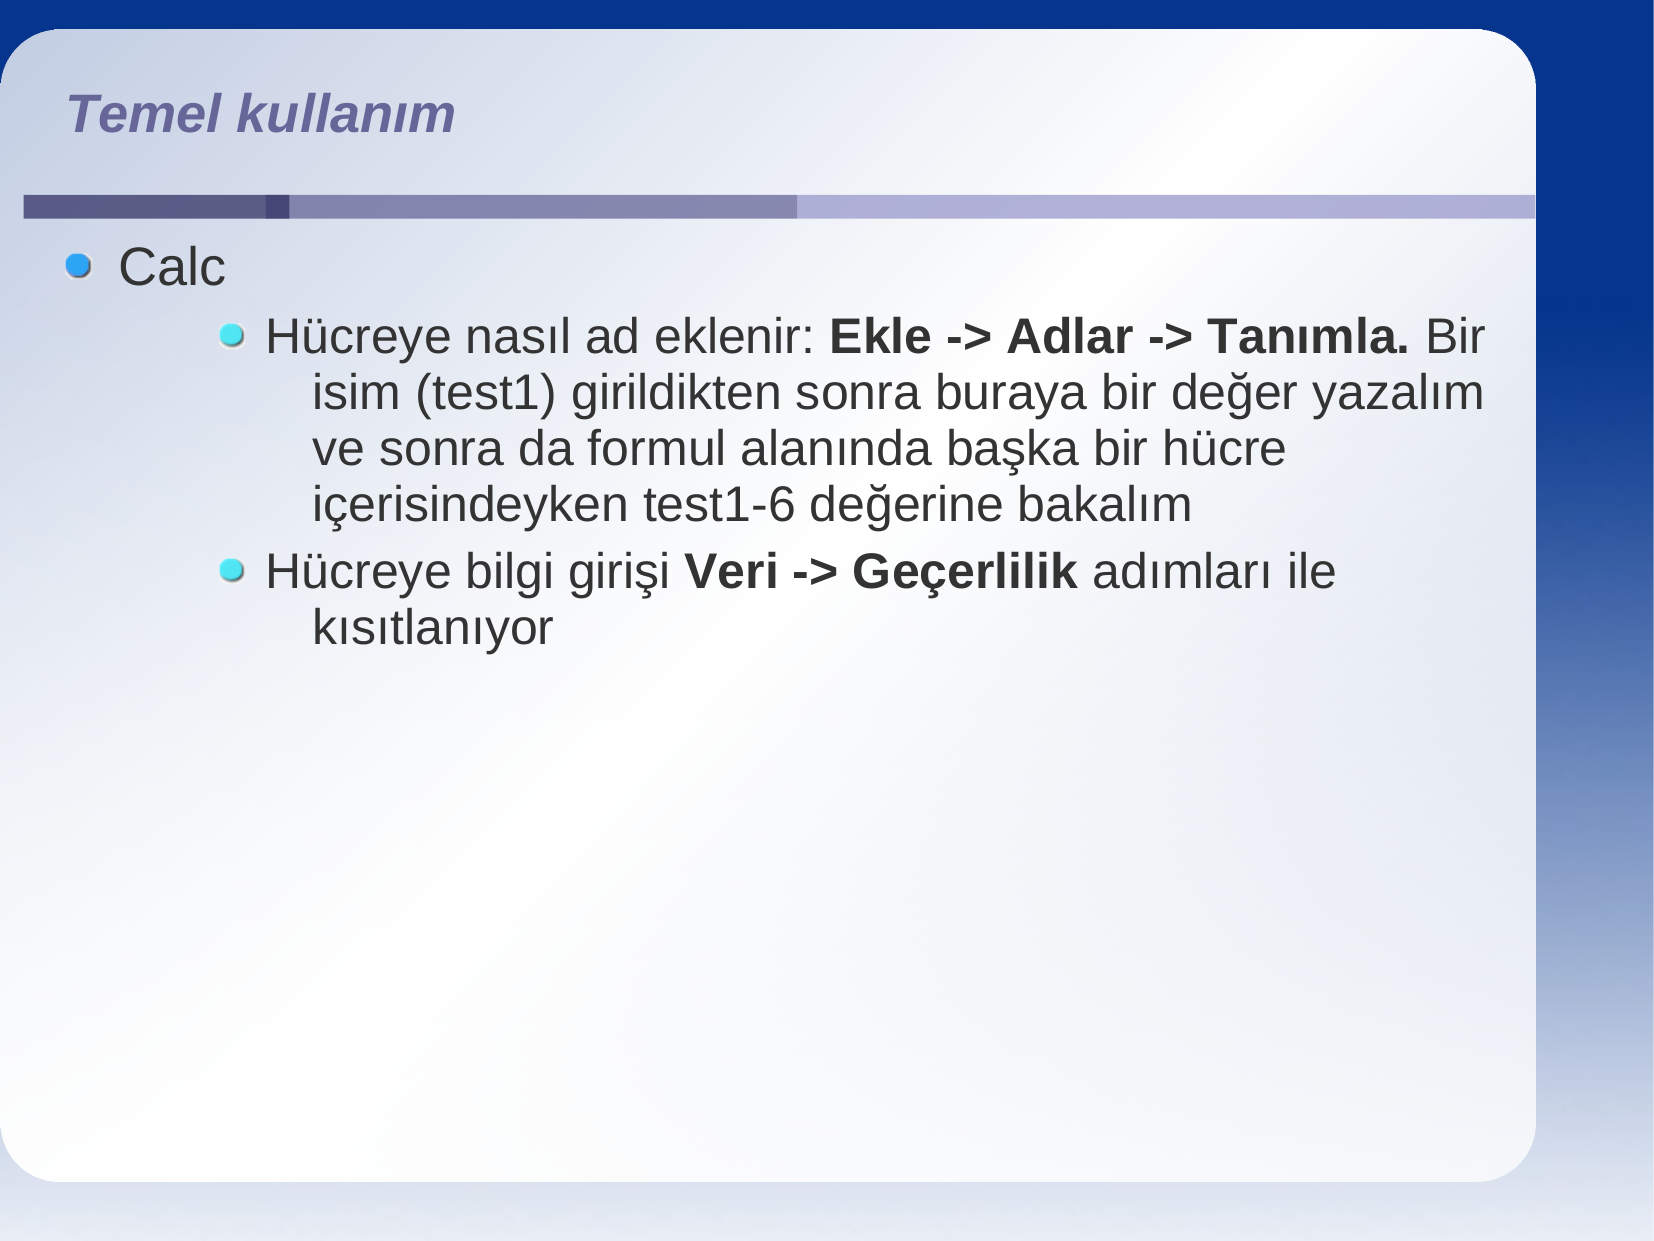

# Temel kullanım
Calc
Hücreye nasıl ad eklenir: Ekle -> Adlar -> Tanımla. Bir isim (test1) girildikten sonra buraya bir değer yazalım ve sonra da formul alanında başka bir hücre içerisindeyken test1-6 değerine bakalım
Hücreye bilgi girişi Veri -> Geçerlilik adımları ile kısıtlanıyor